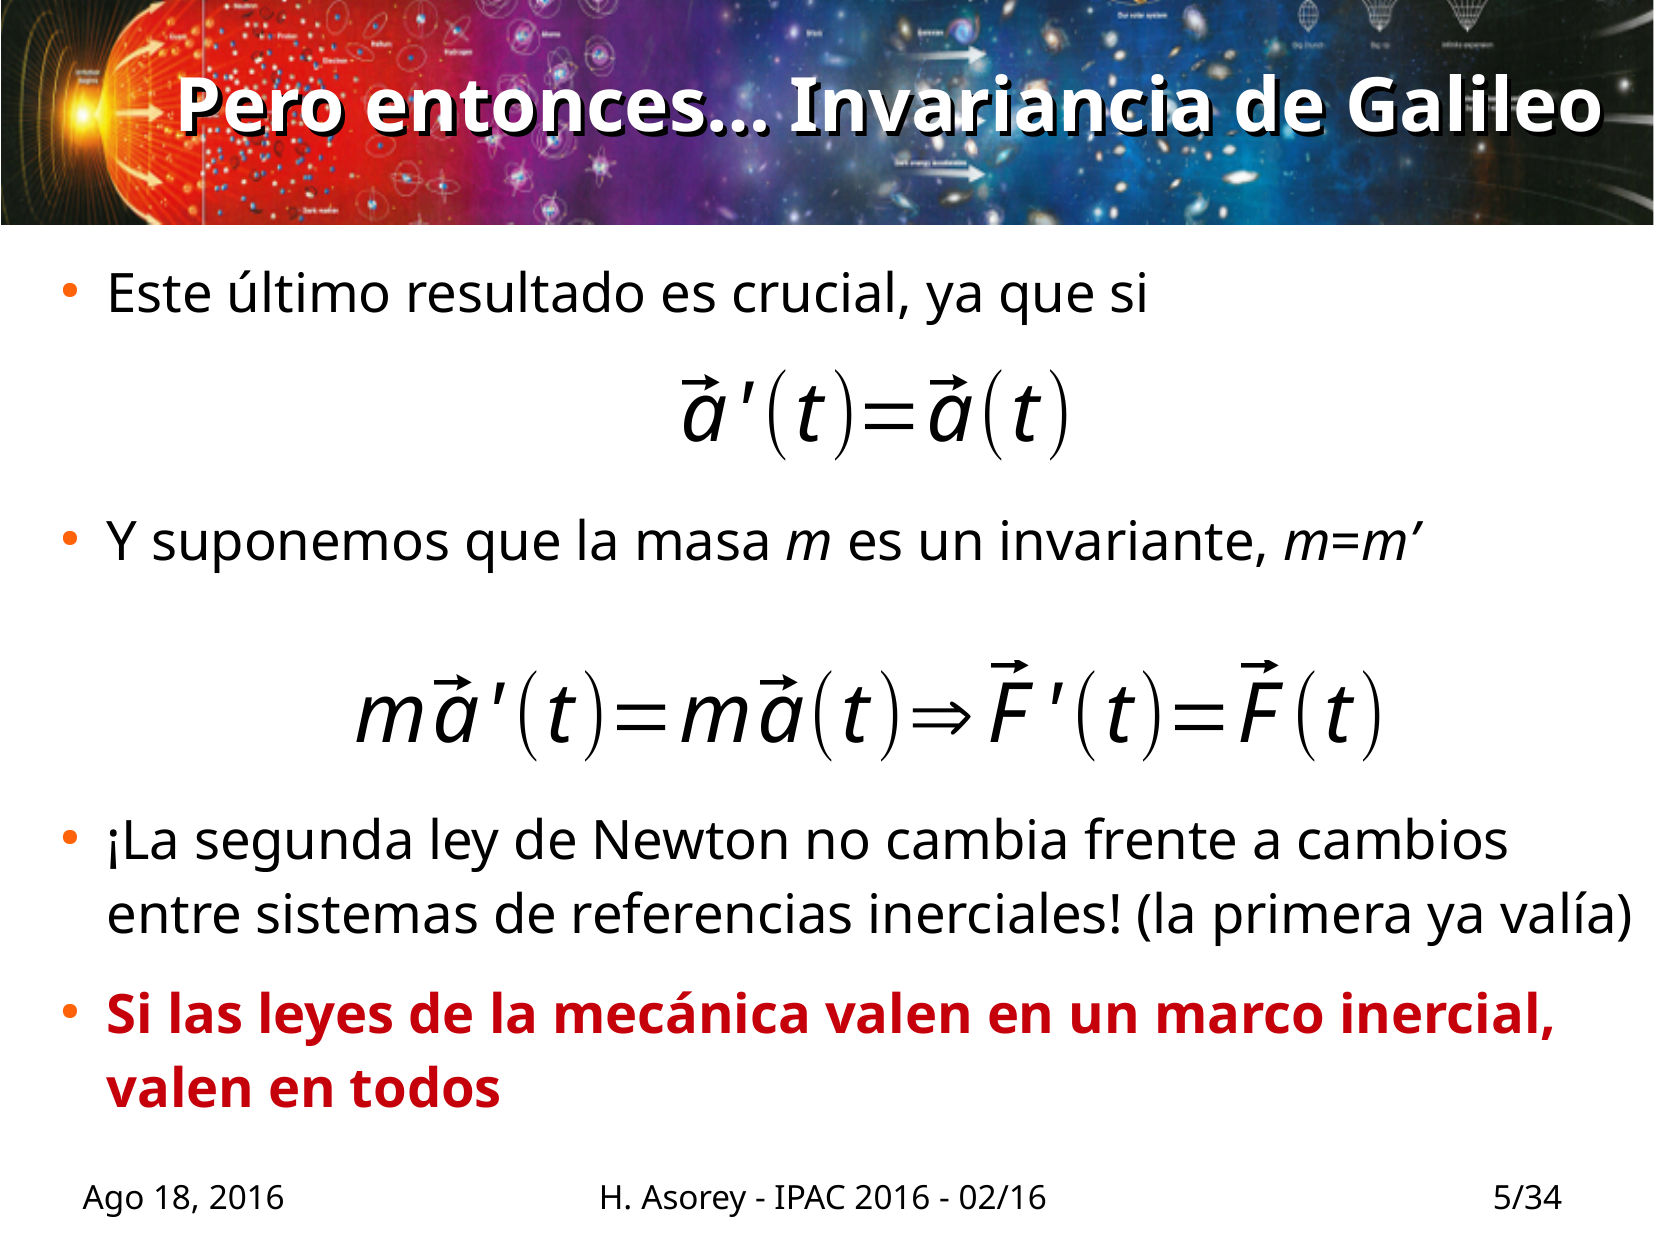

# Pero entonces… Invariancia de Galileo
Este último resultado es crucial, ya que si
Y suponemos que la masa m es un invariante, m=m’
¡La segunda ley de Newton no cambia frente a cambios entre sistemas de referencias inerciales! (la primera ya valía)
Si las leyes de la mecánica valen en un marco inercial, valen en todos
Ago 18, 2016
H. Asorey - IPAC 2016 - 02/16
5